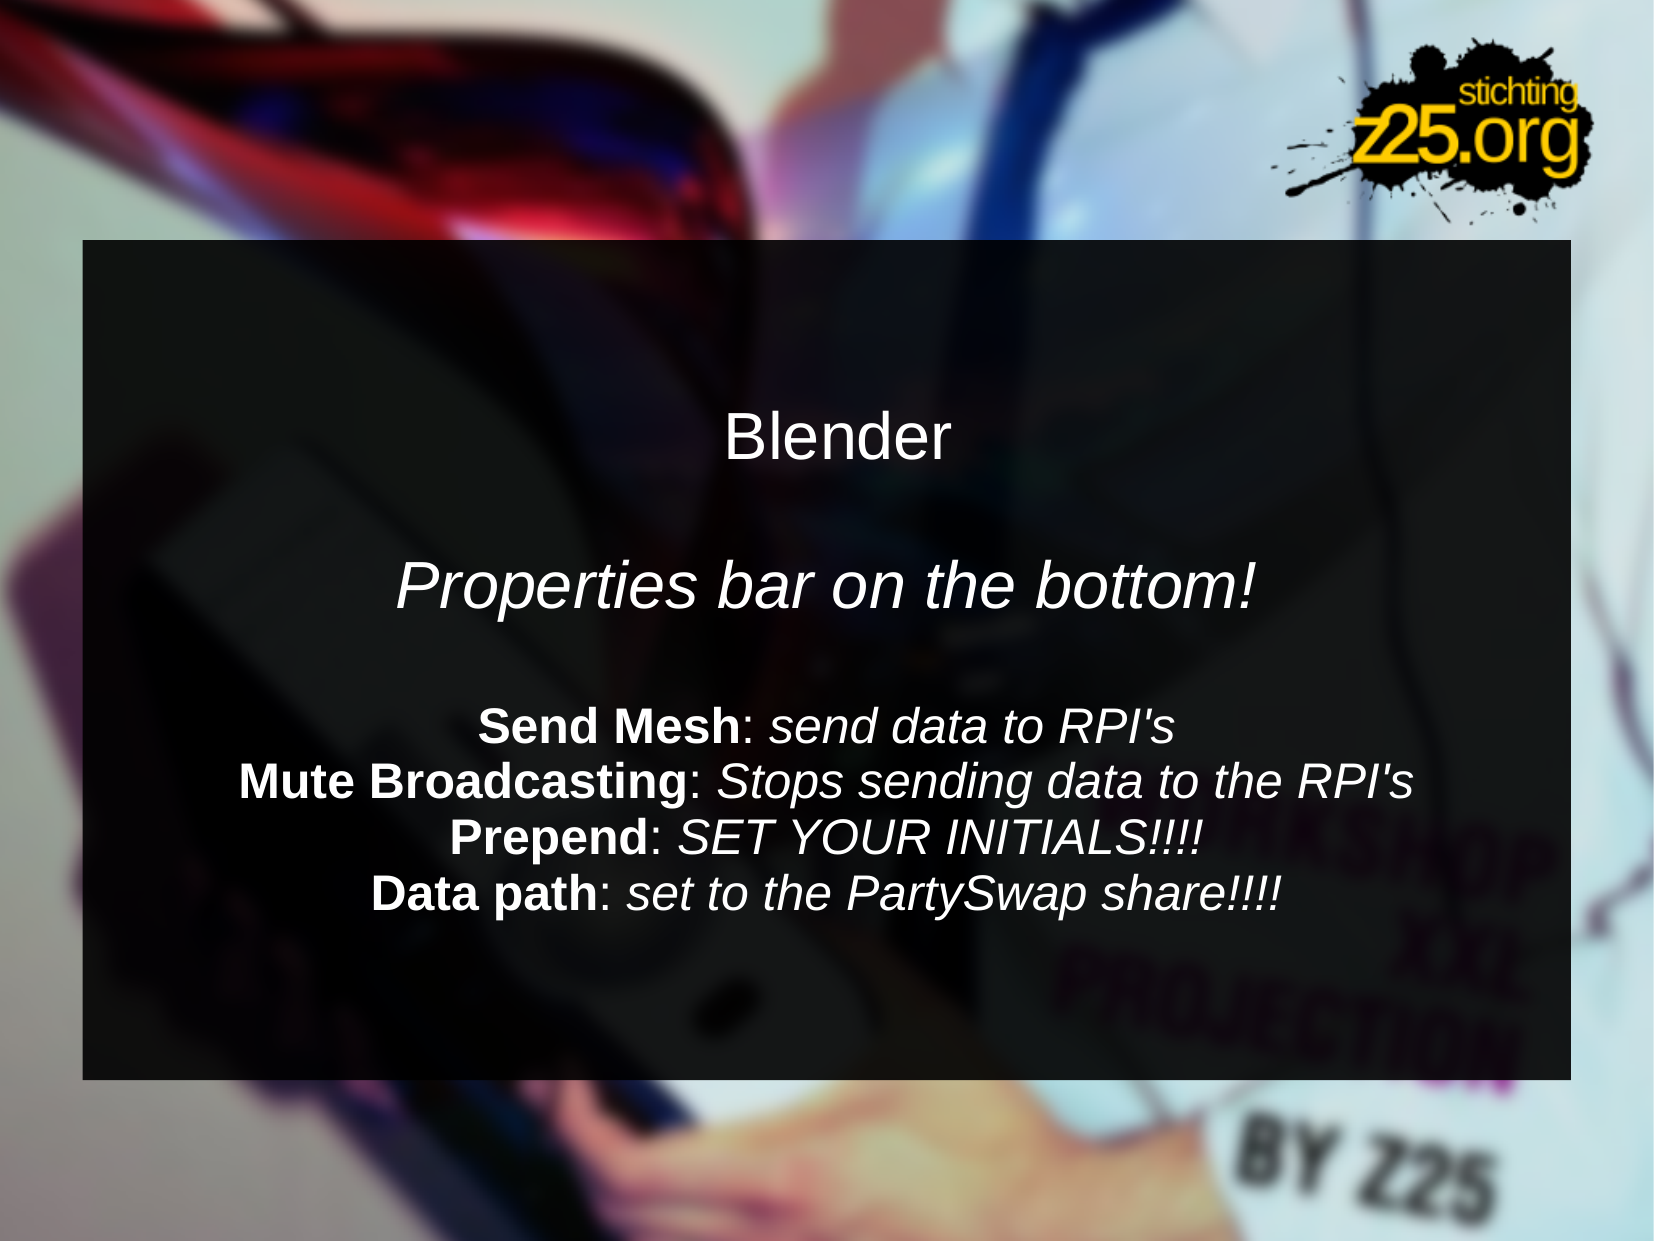

# Blender
Properties bar on the bottom!
Send Mesh: send data to RPI's
Mute Broadcasting: Stops sending data to the RPI's
Prepend: SET YOUR INITIALS!!!!
Data path: set to the PartySwap share!!!!